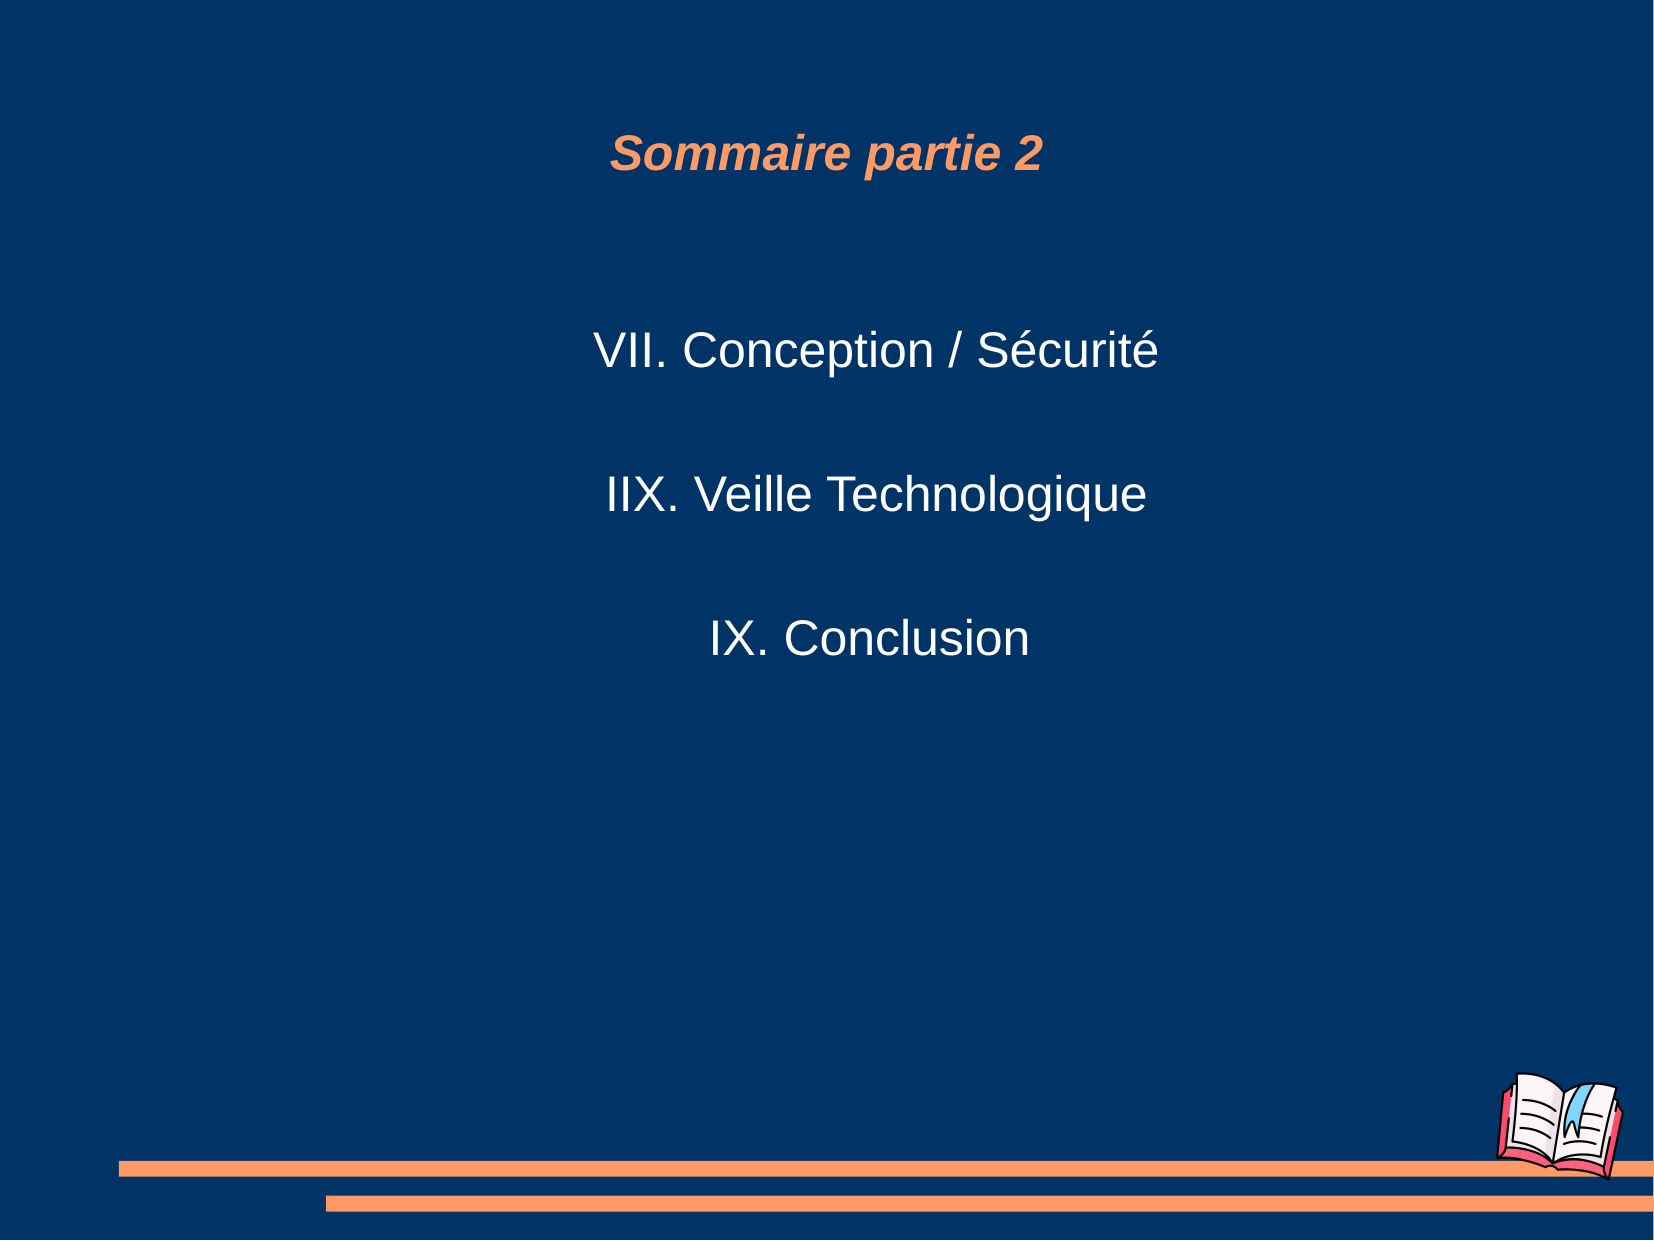

# Sommaire partie 2
VII. Conception / Sécurité
IIX. Veille Technologique
IX. Conclusion